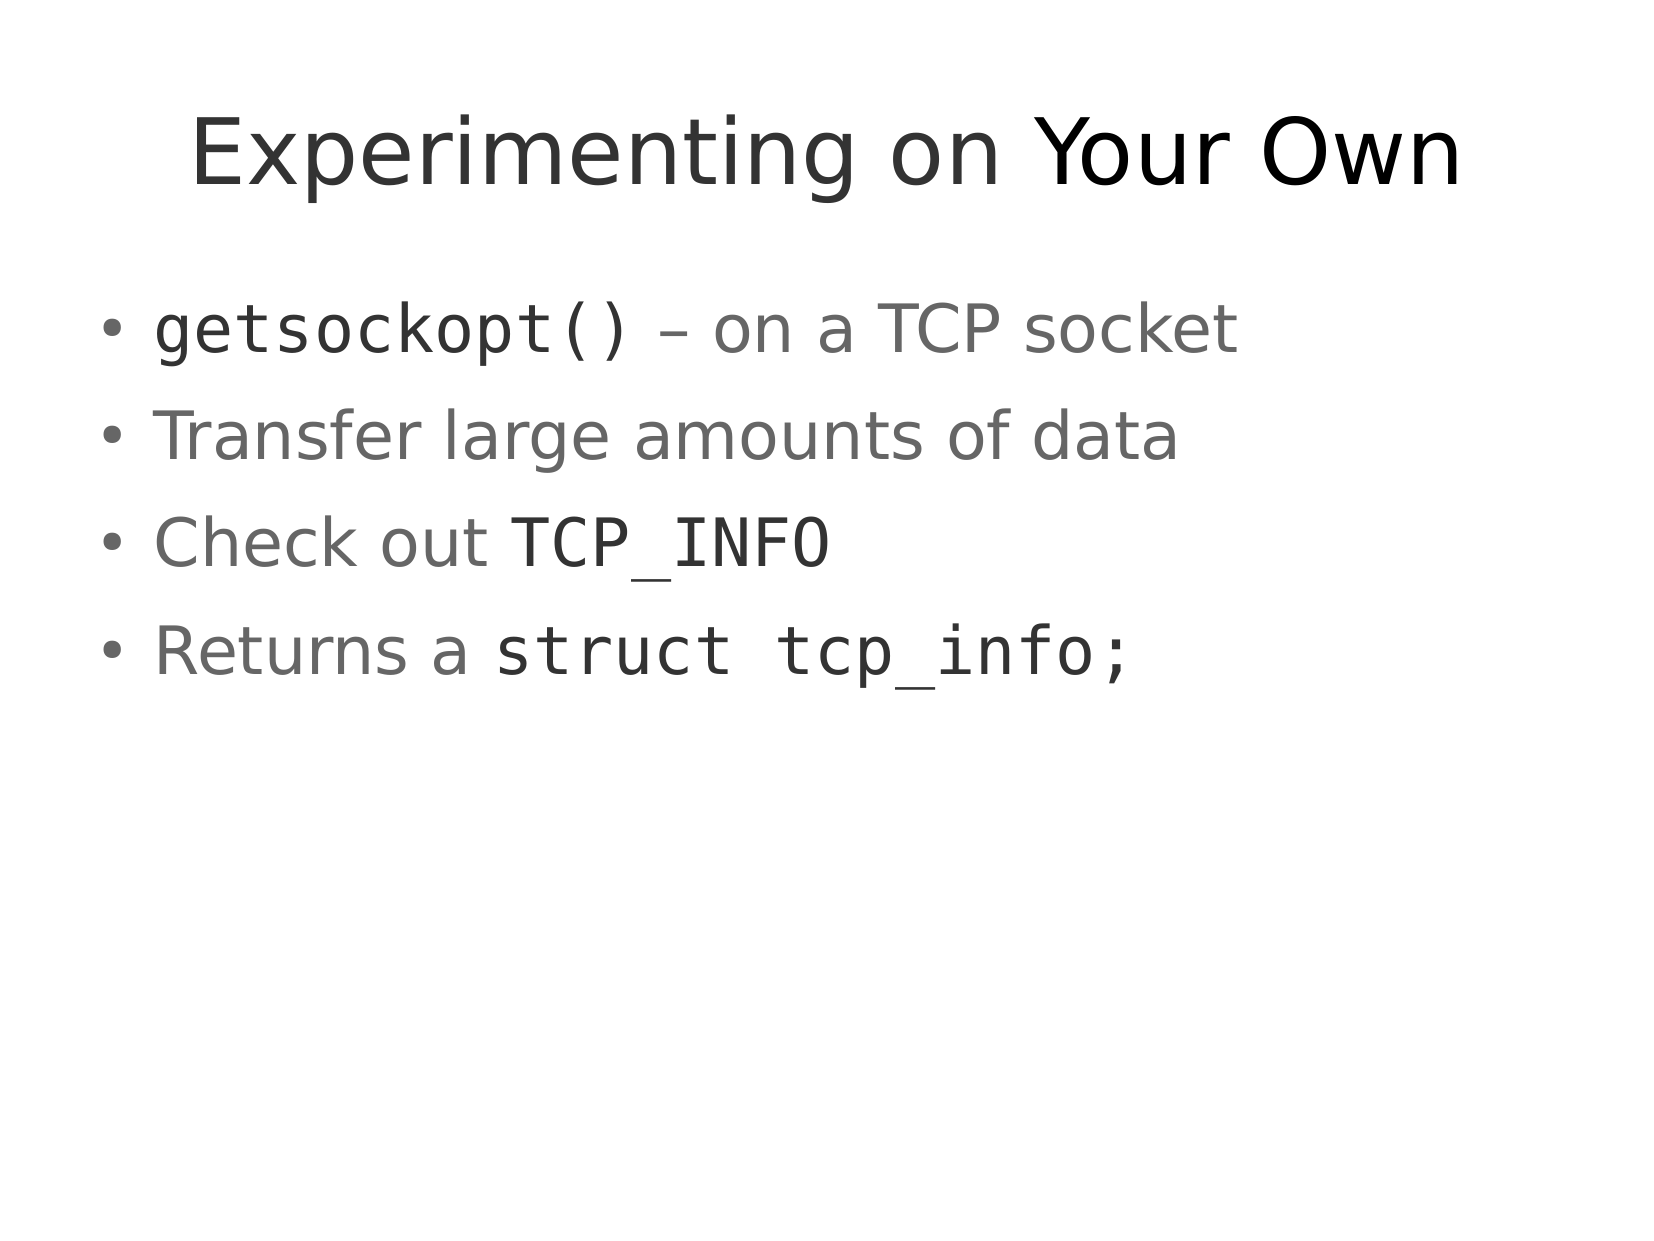

# Experimenting on Your Own
getsockopt() – on a TCP socket
Transfer large amounts of data
Check out TCP_INFO
Returns a struct tcp_info;